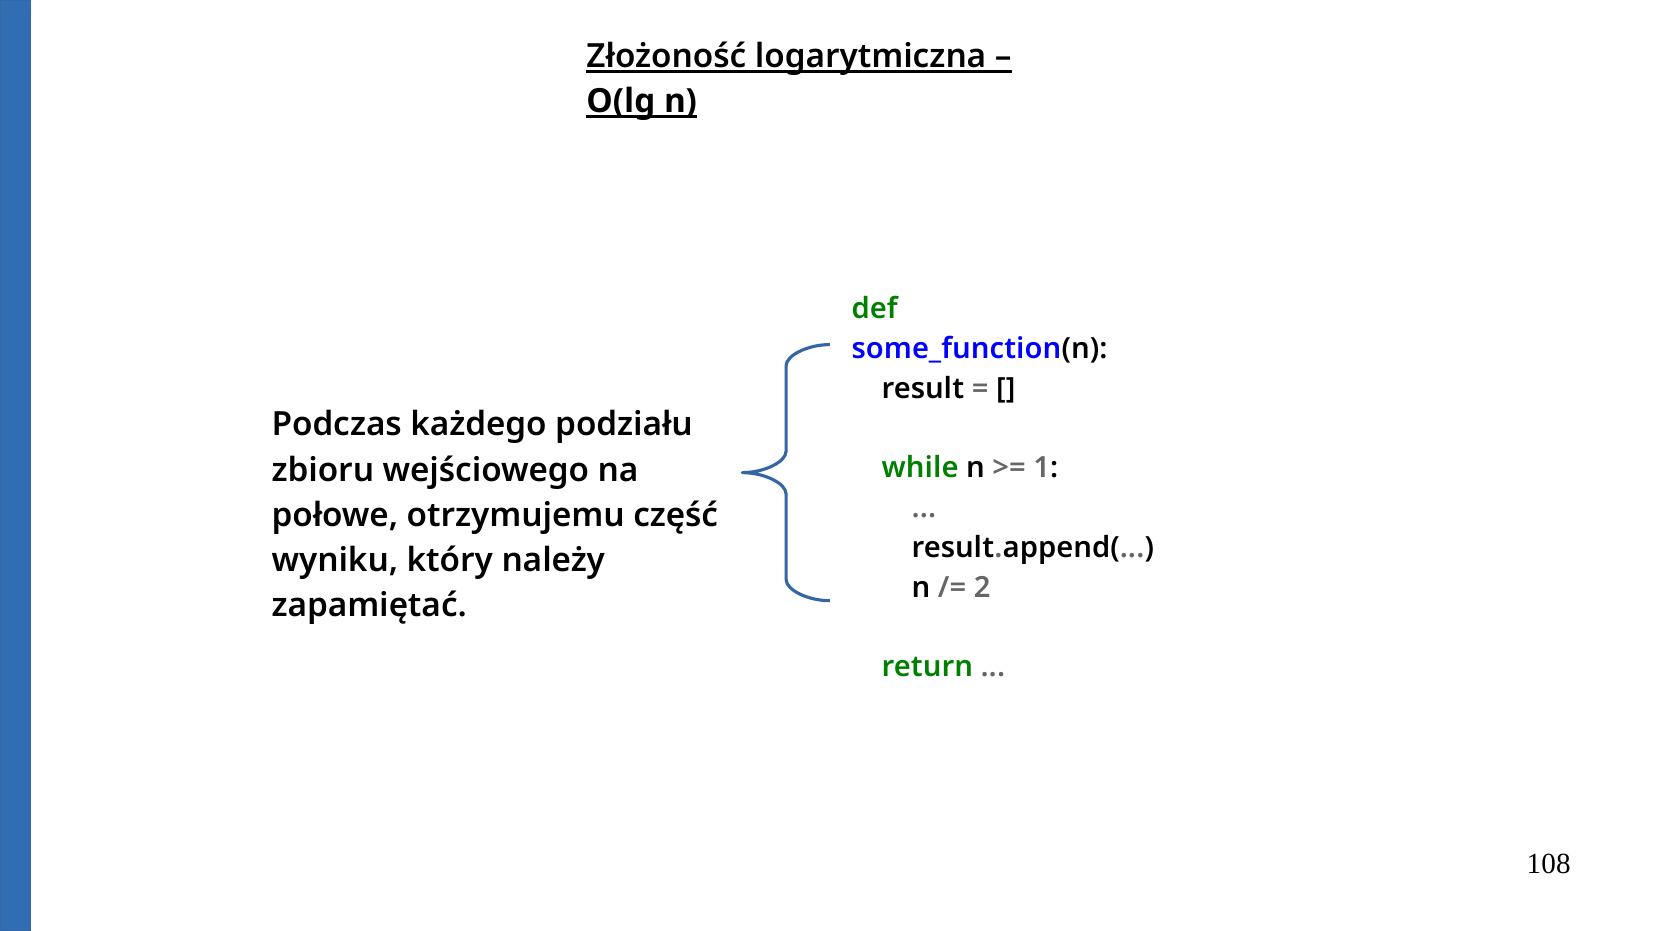

Złożoność logarytmiczna – O(lg n)
def some_function(n):
 result = []
 while n >= 1:
 ...
 result.append(...)
 n /= 2
 return ...
Podczas każdego podziału zbioru wejściowego na połowe, otrzymujemu część wyniku, który należy zapamiętać.
108